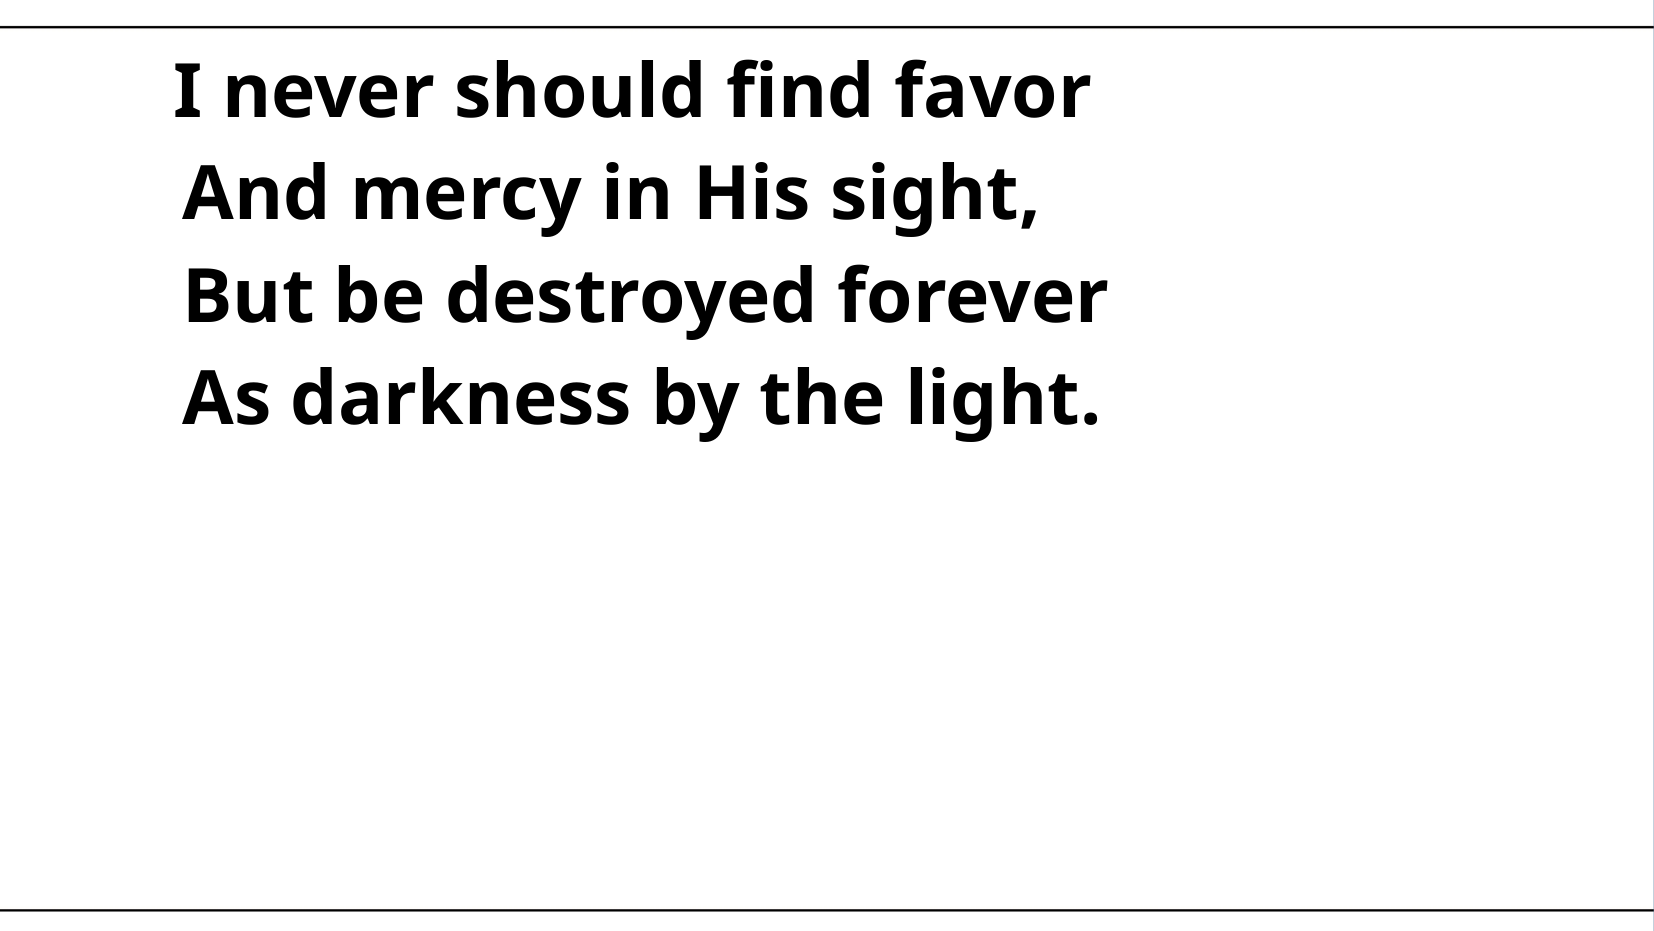

I never should find favor
 And mercy in His sight,
 But be destroyed forever
 As darkness by the light.